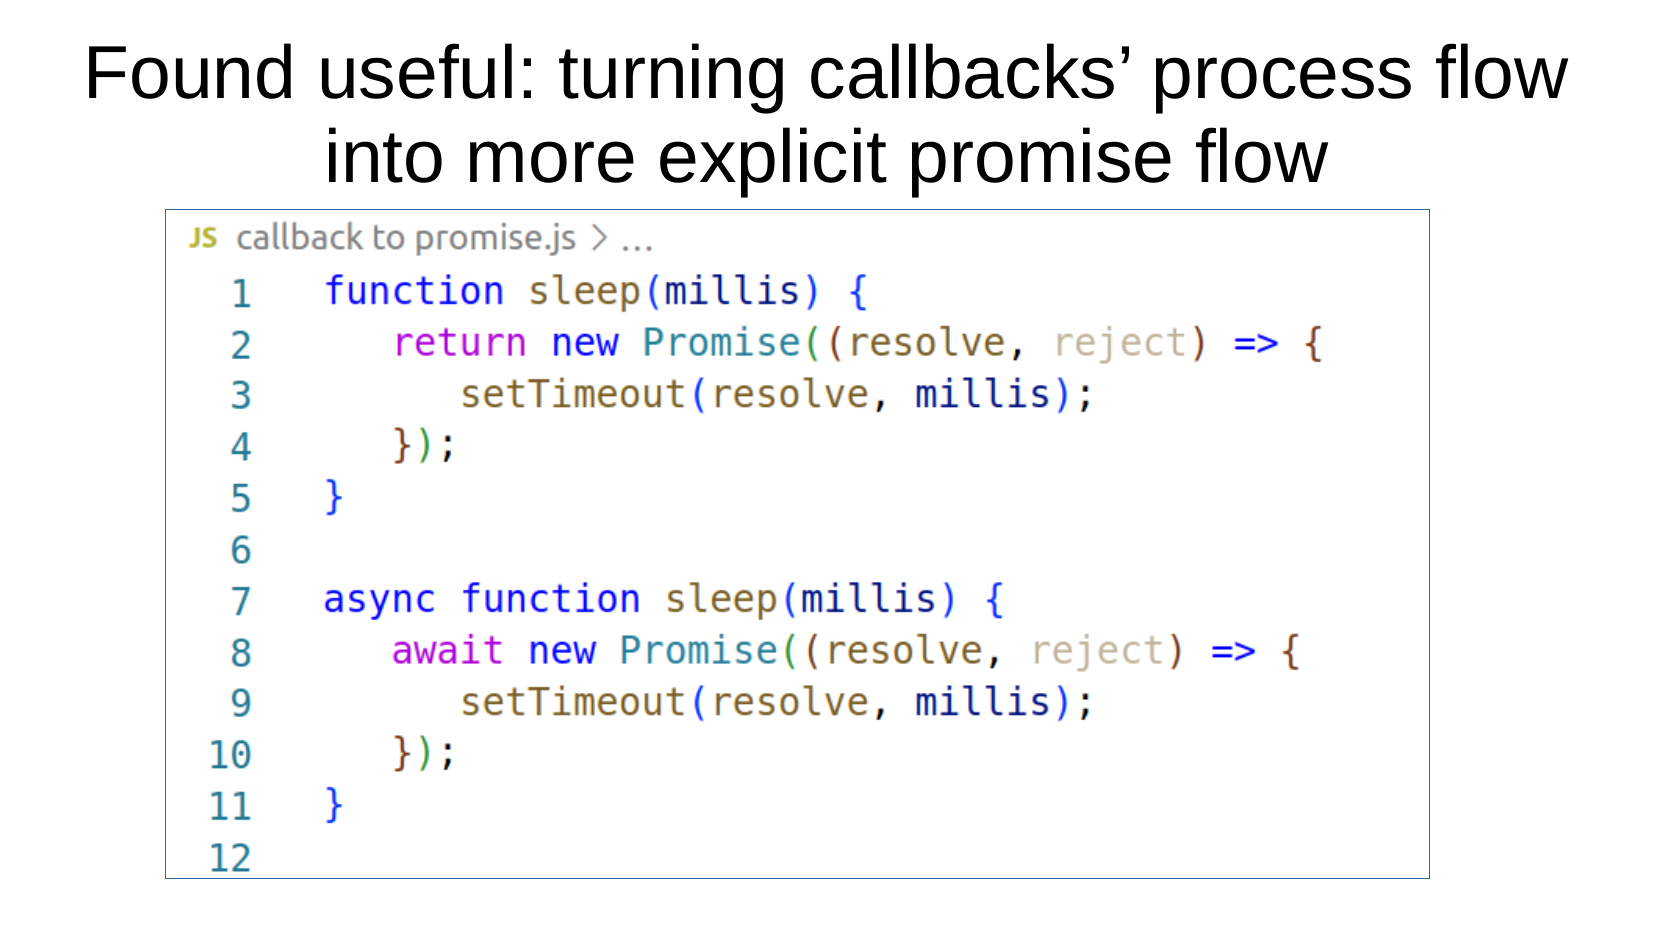

# Found useful: turning callbacks’ process flow into more explicit promise flow